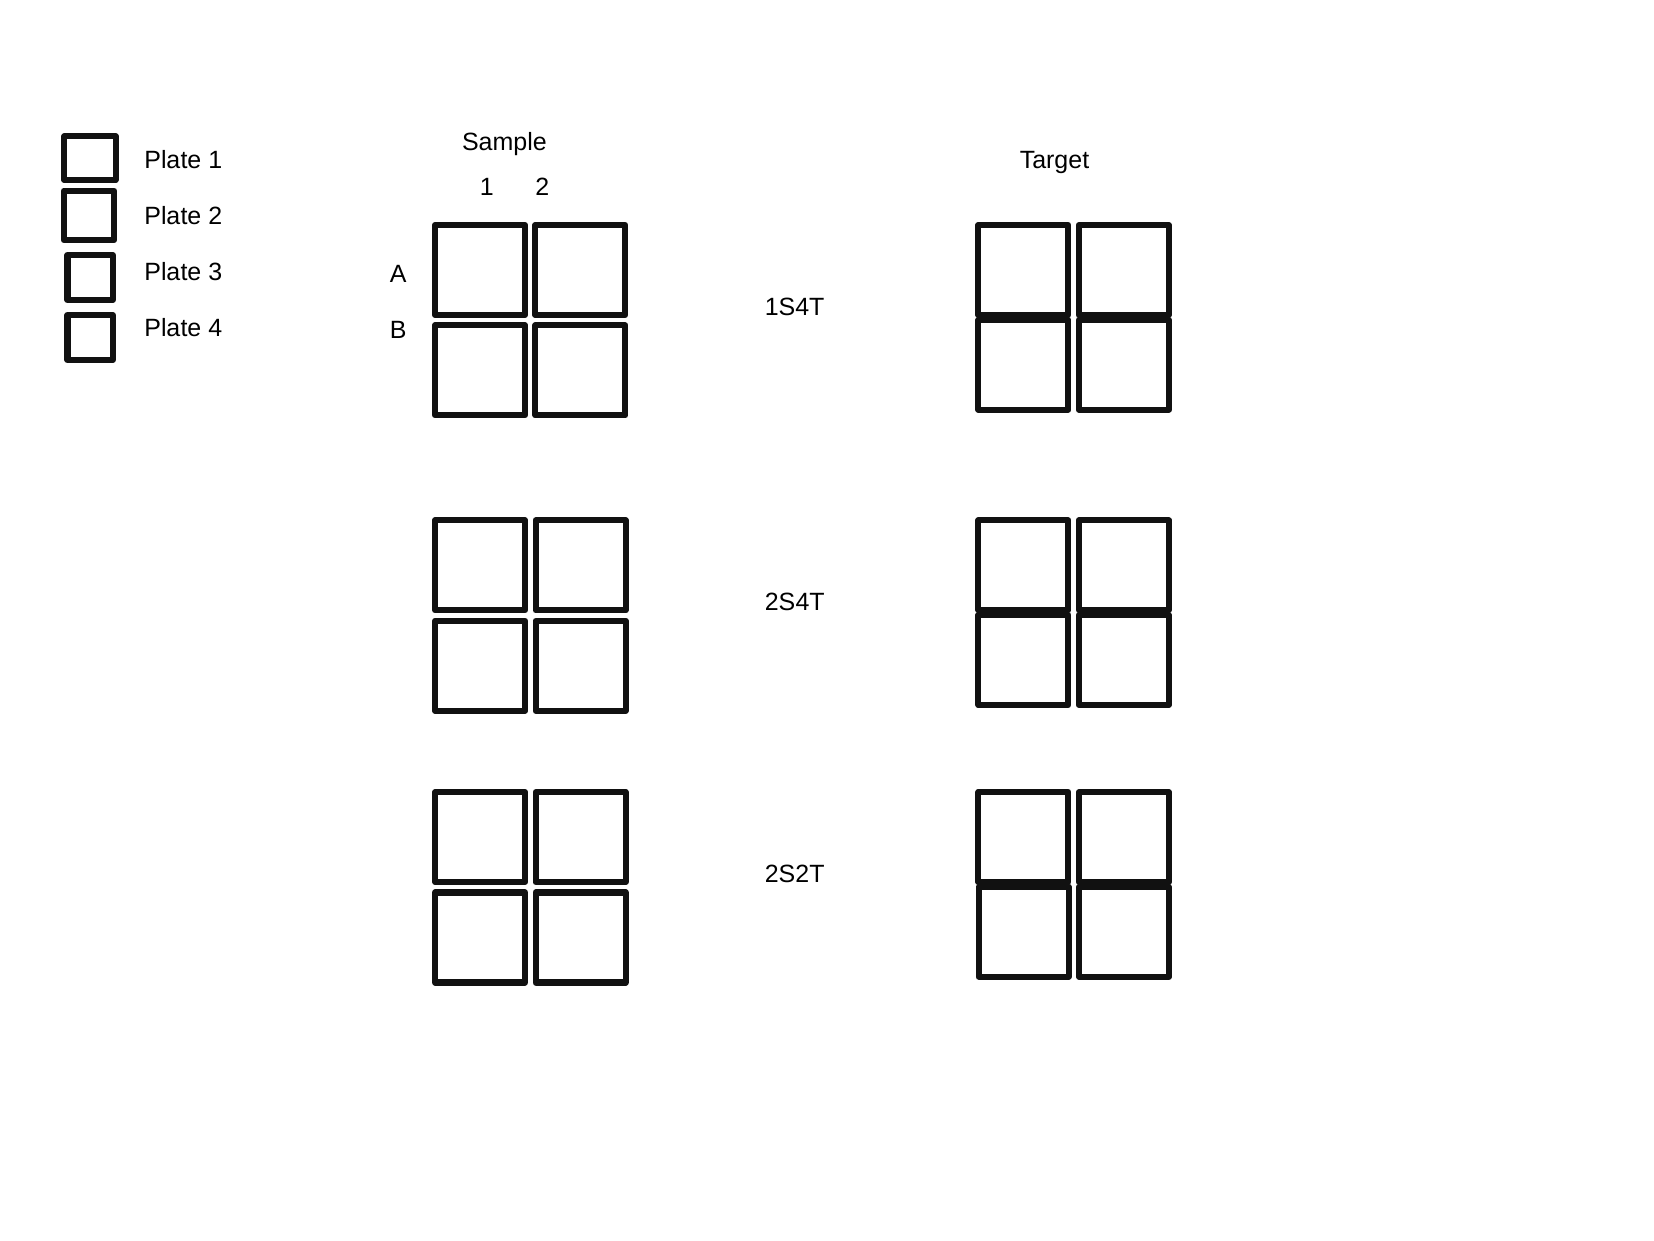

Sample
Plate 1
Plate 2
Plate 3
Plate 4
Target
1 2
A
B
1S4T
2S4T
2S2T